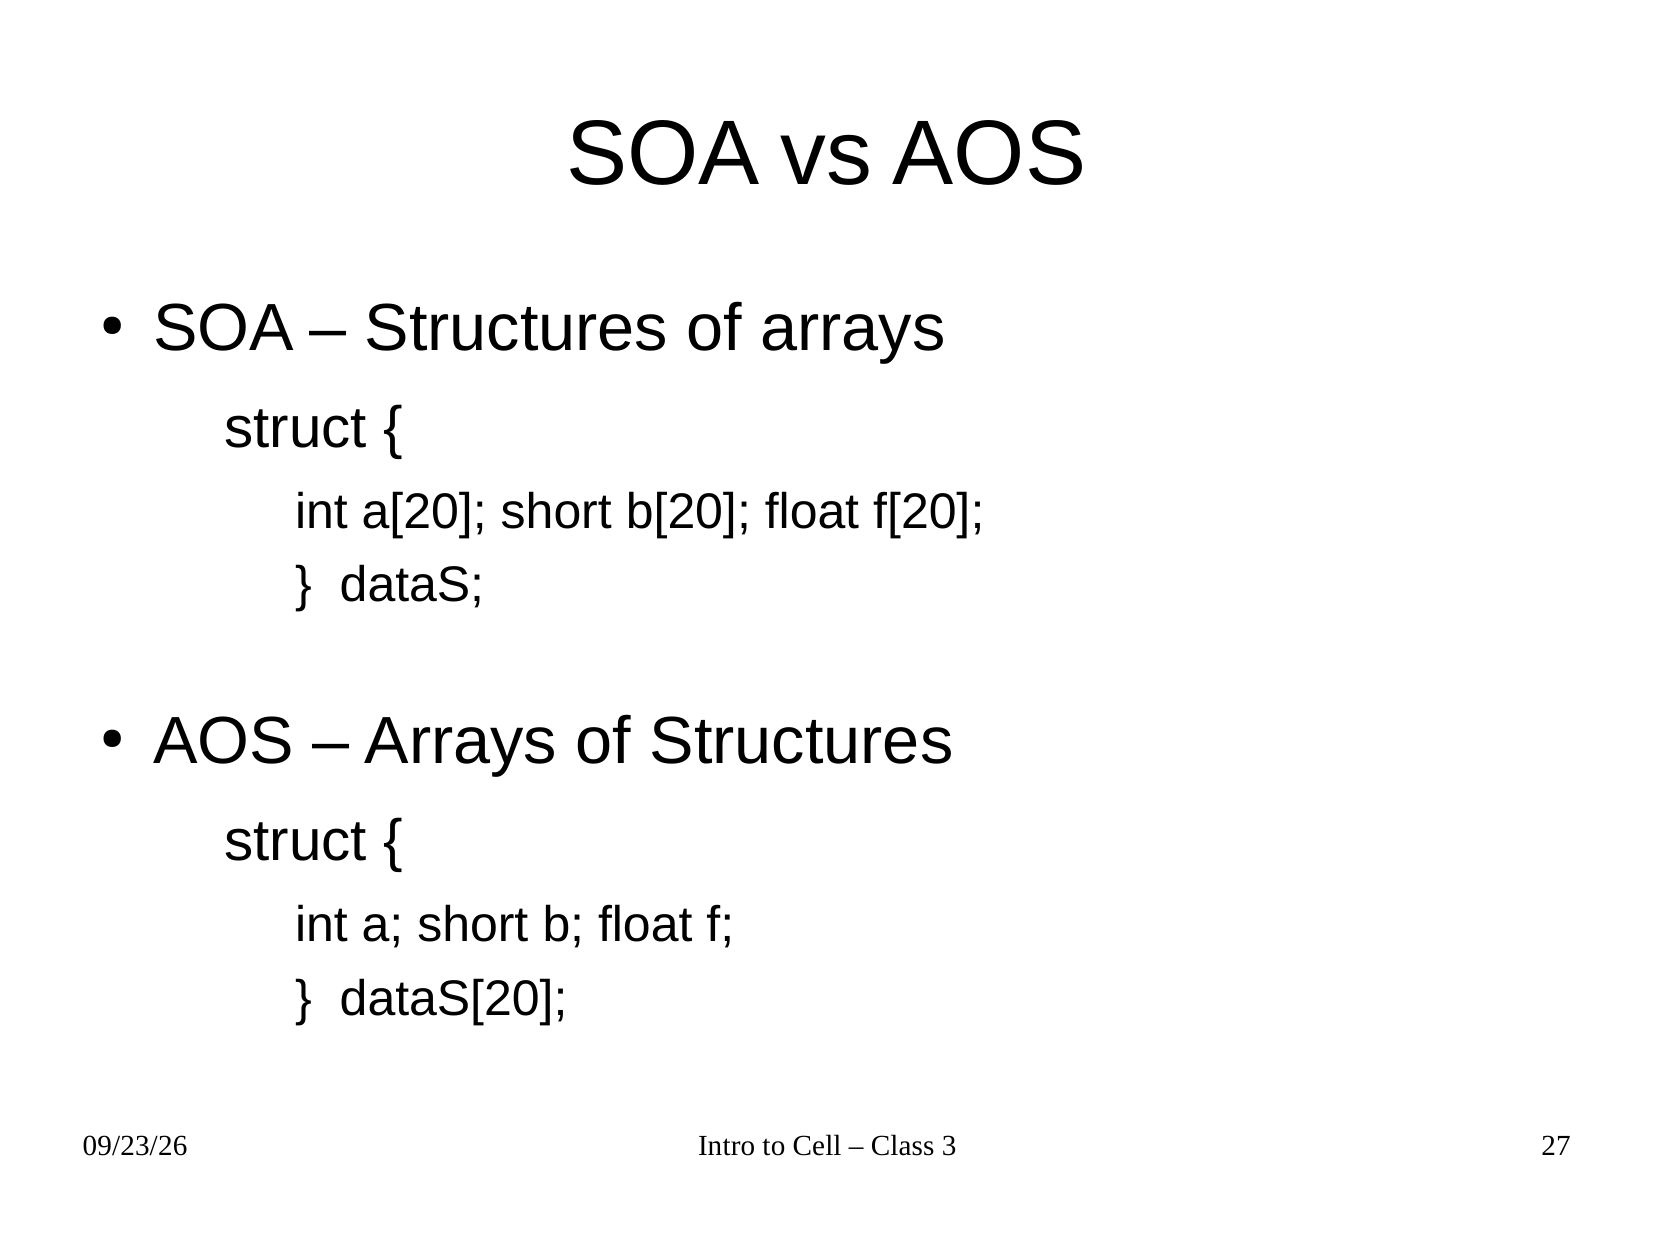

# SOA vs AOS
SOA – Structures of arrays
struct {
int a[20]; short b[20]; float f[20];
} dataS;
AOS – Arrays of Structures
struct {
int a; short b; float f;
} dataS[20];
Cell Programming Workshop
27